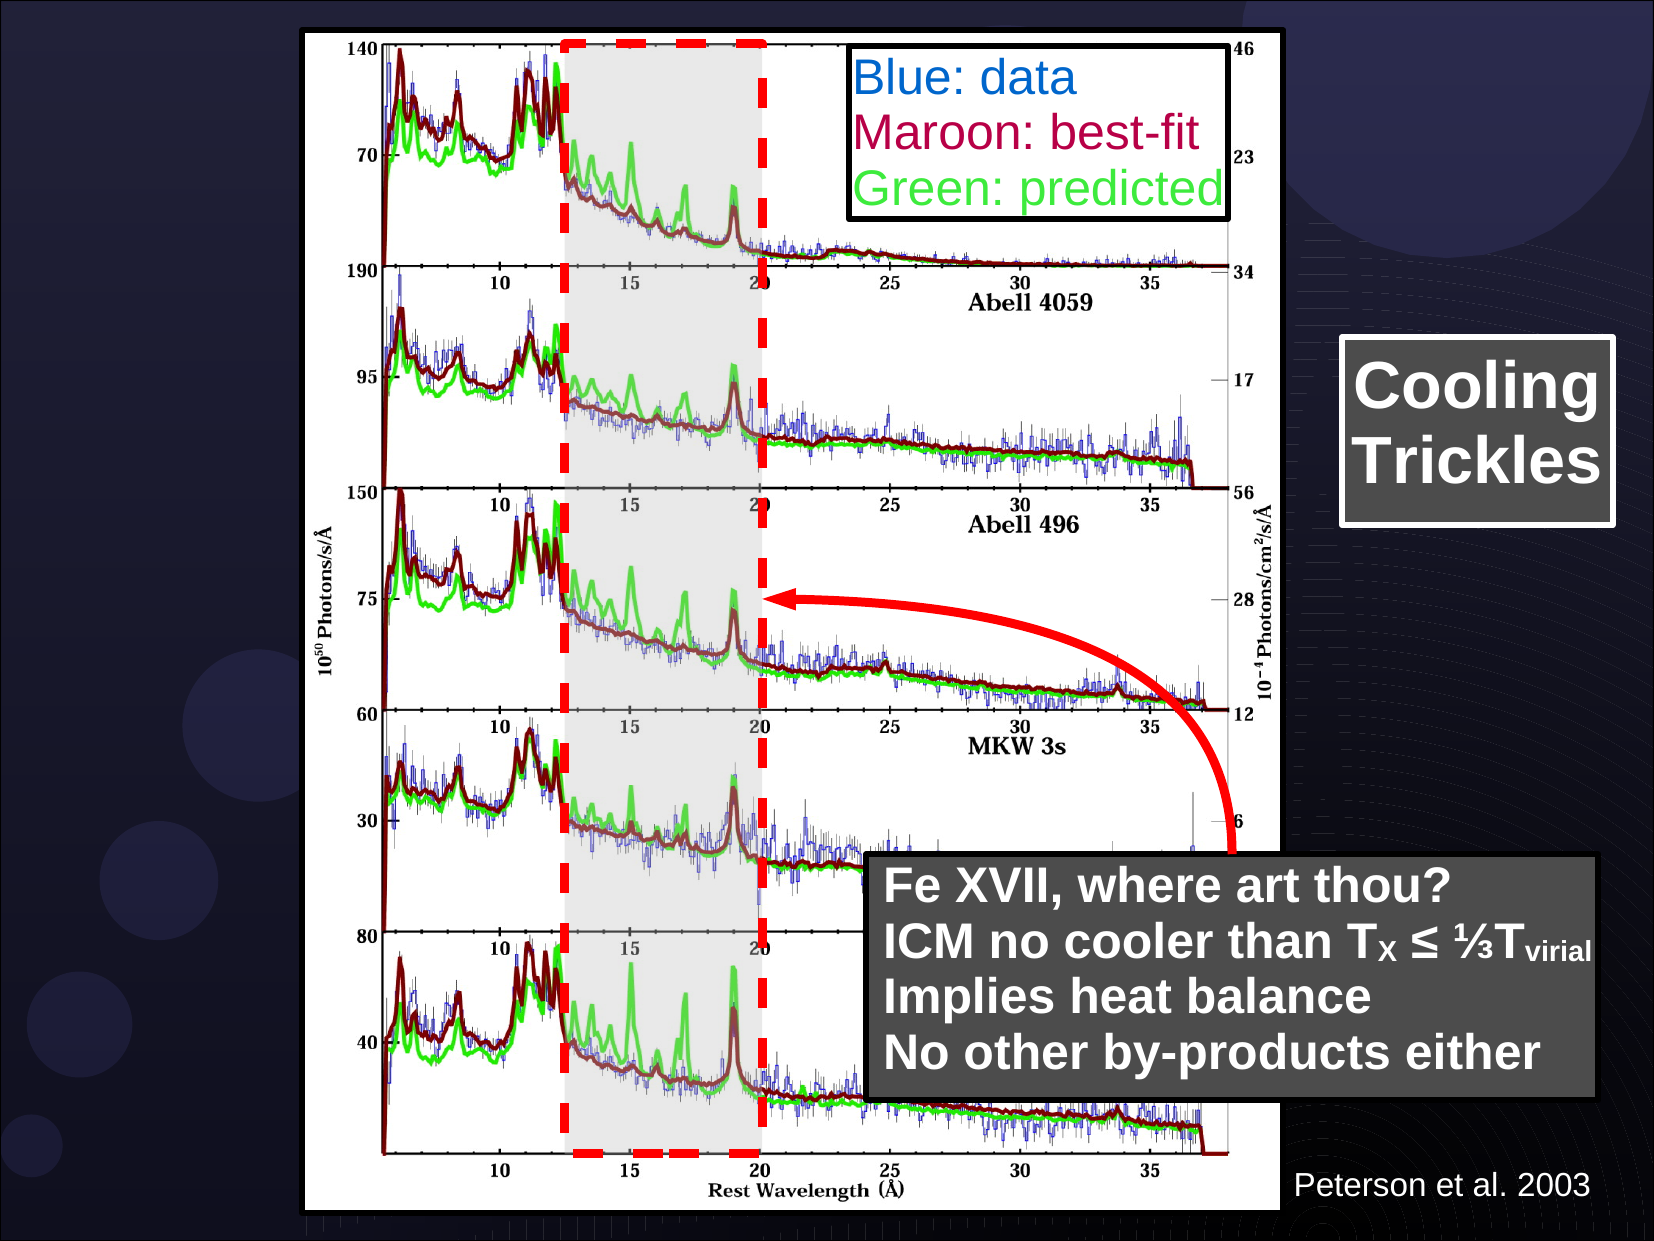

Blue: data
Maroon: best-fit
Green: predicted
Cooling
Trickles
 Fe XVII, where art thou?
 ICM no cooler than TX ≤ ⅓Tvirial
 Implies heat balance
 No other by-products either
Peterson et al. 2003